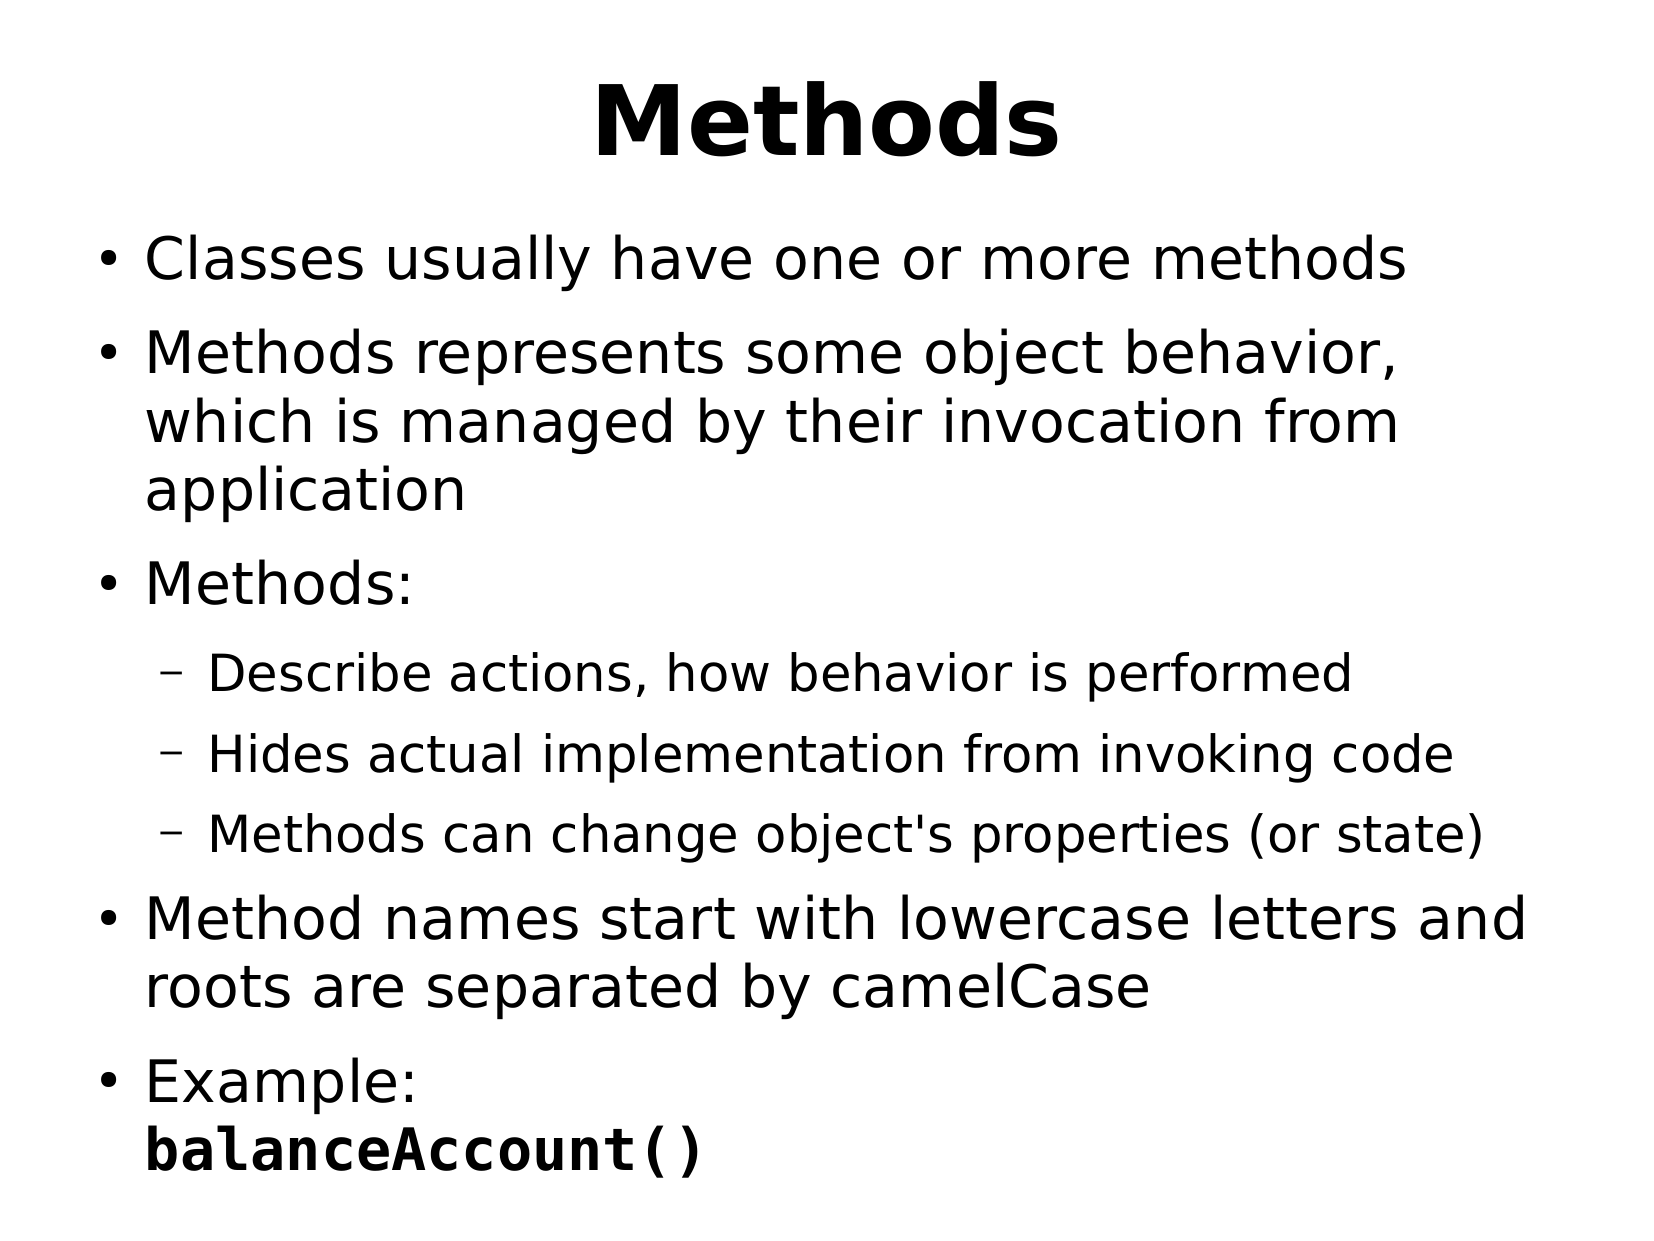

# Methods
Classes usually have one or more methods
Methods represents some object behavior, which is managed by their invocation from application
Methods:
Describe actions, how behavior is performed
Hides actual implementation from invoking code
Methods can change object's properties (or state)
Method names start with lowercase letters and roots are separated by camelCase
Example:
balanceAccount()